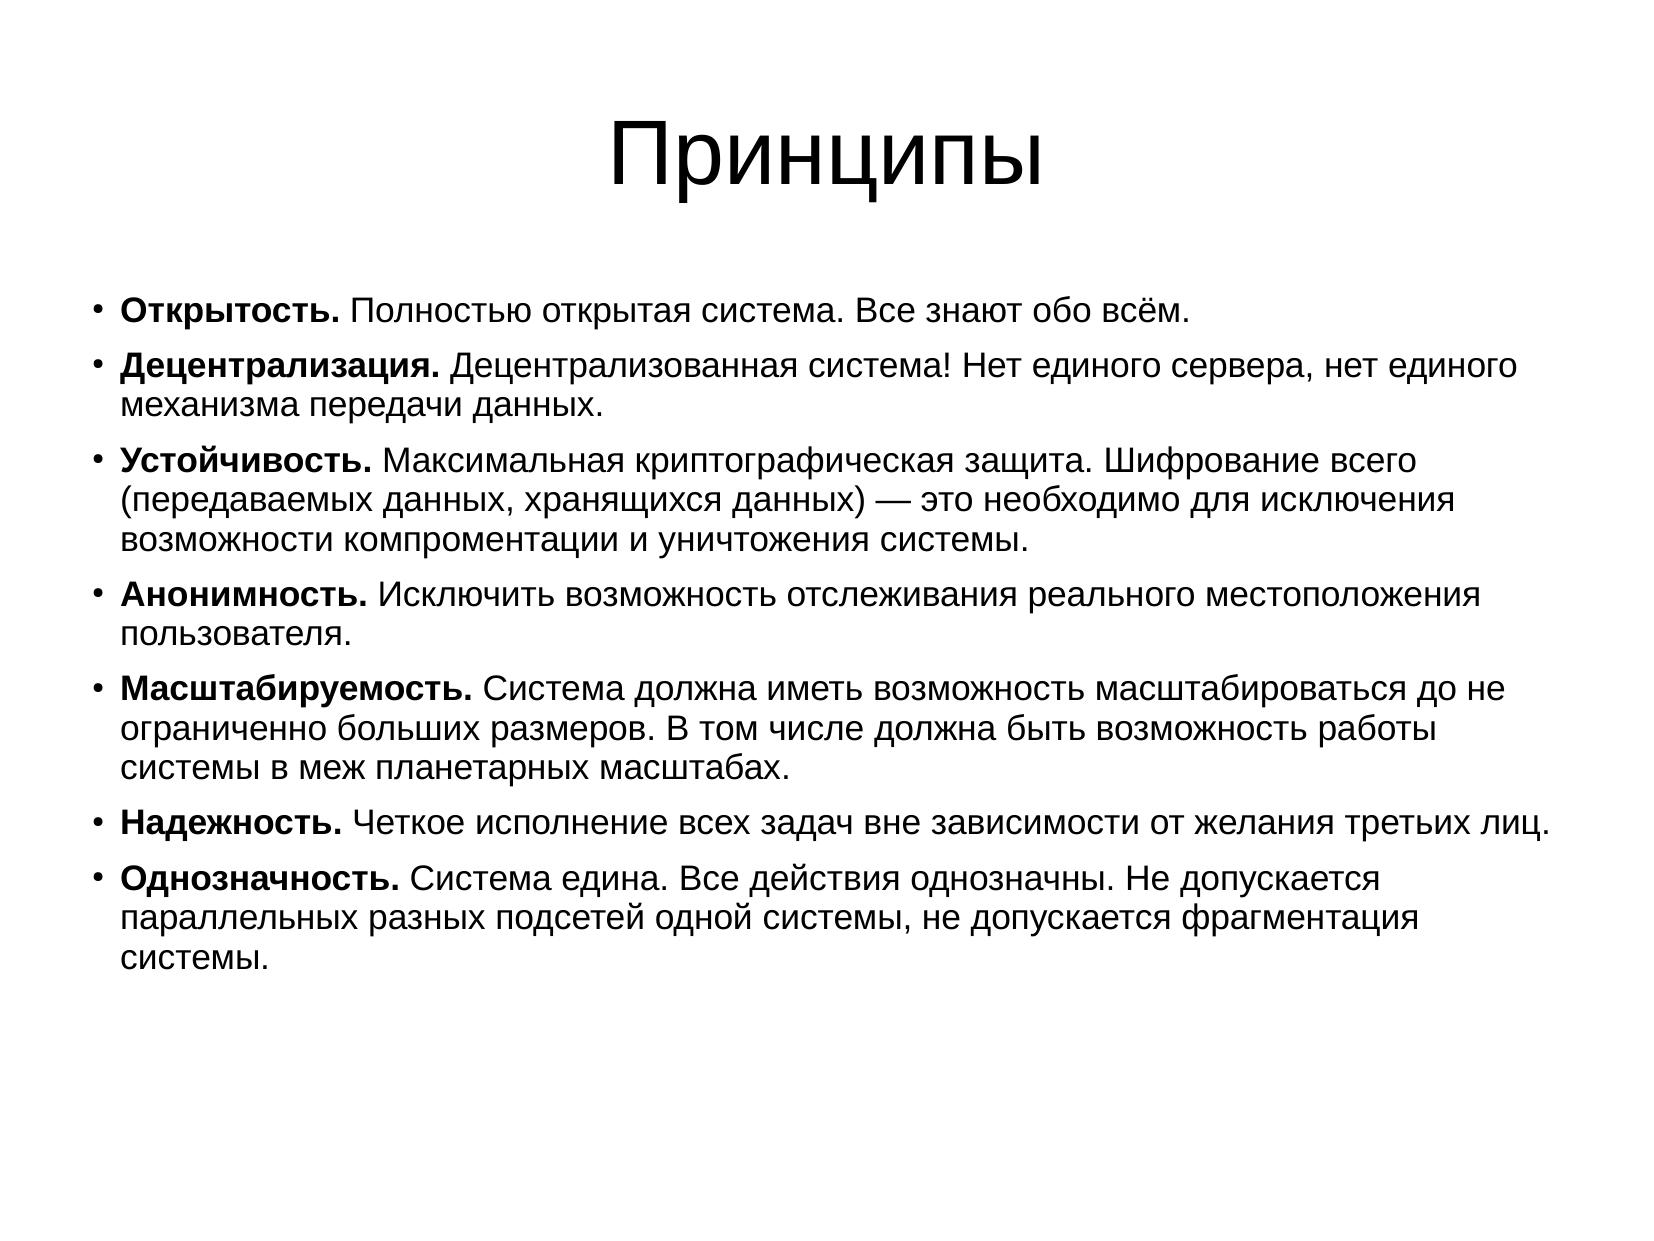

# Принципы
Открытость. Полностью открытая система. Все знают обо всём.
Децентрализация. Децентрализованная система! Нет единого сервера, нет единого механизма передачи данных.
Устойчивость. Максимальная криптографическая защита. Шифрование всего (передаваемых данных, хранящихся данных) — это необходимо для исключения возможности компроментации и уничтожения системы.
Анонимность. Исключить возможность отслеживания реального местоположения пользователя.
Масштабируемость. Система должна иметь возможность масштабироваться до не ограниченно больших размеров. В том числе должна быть возможность работы системы в меж планетарных масштабах.
Надежность. Четкое исполнение всех задач вне зависимости от желания третьих лиц.
Однозначность. Система едина. Все действия однозначны. Не допускается параллельных разных подсетей одной системы, не допускается фрагментация системы.